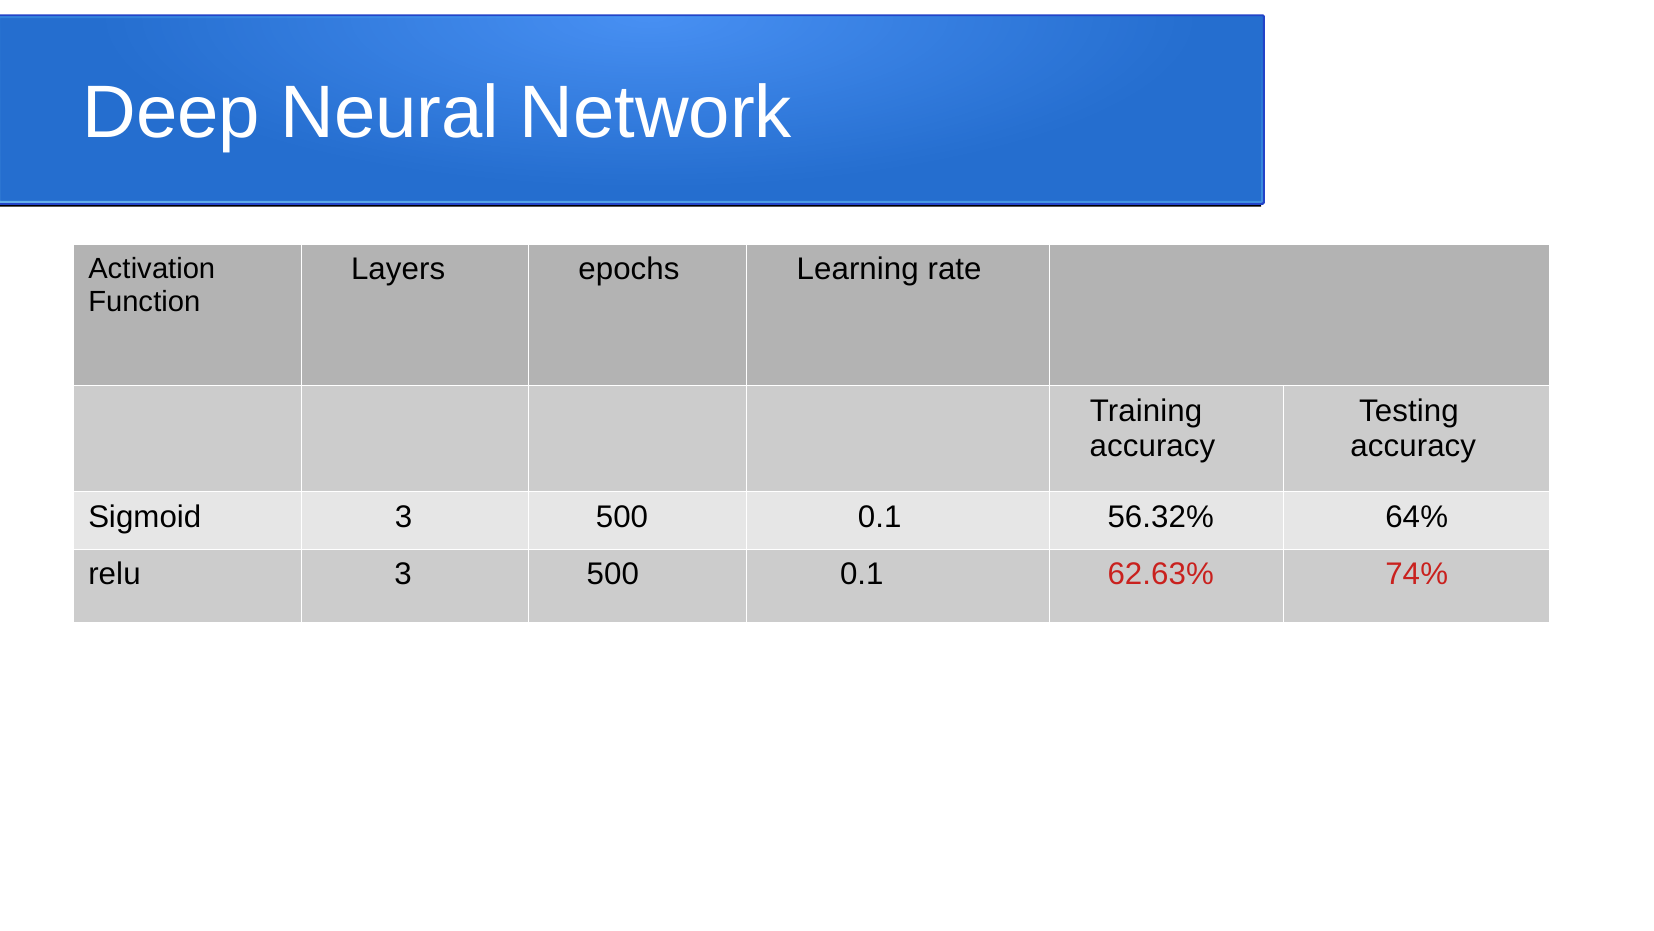

# Deep Neural Network
| Activation Function | Layers | epochs | Learning rate | | |
| --- | --- | --- | --- | --- | --- |
| | | | | Training accuracy | Testing accuracy |
| Sigmoid | 3 | 500 | 0.1 | 56.32% | 64% |
| relu | 3 | 500 | 0.1 | 62.63% | 74% |